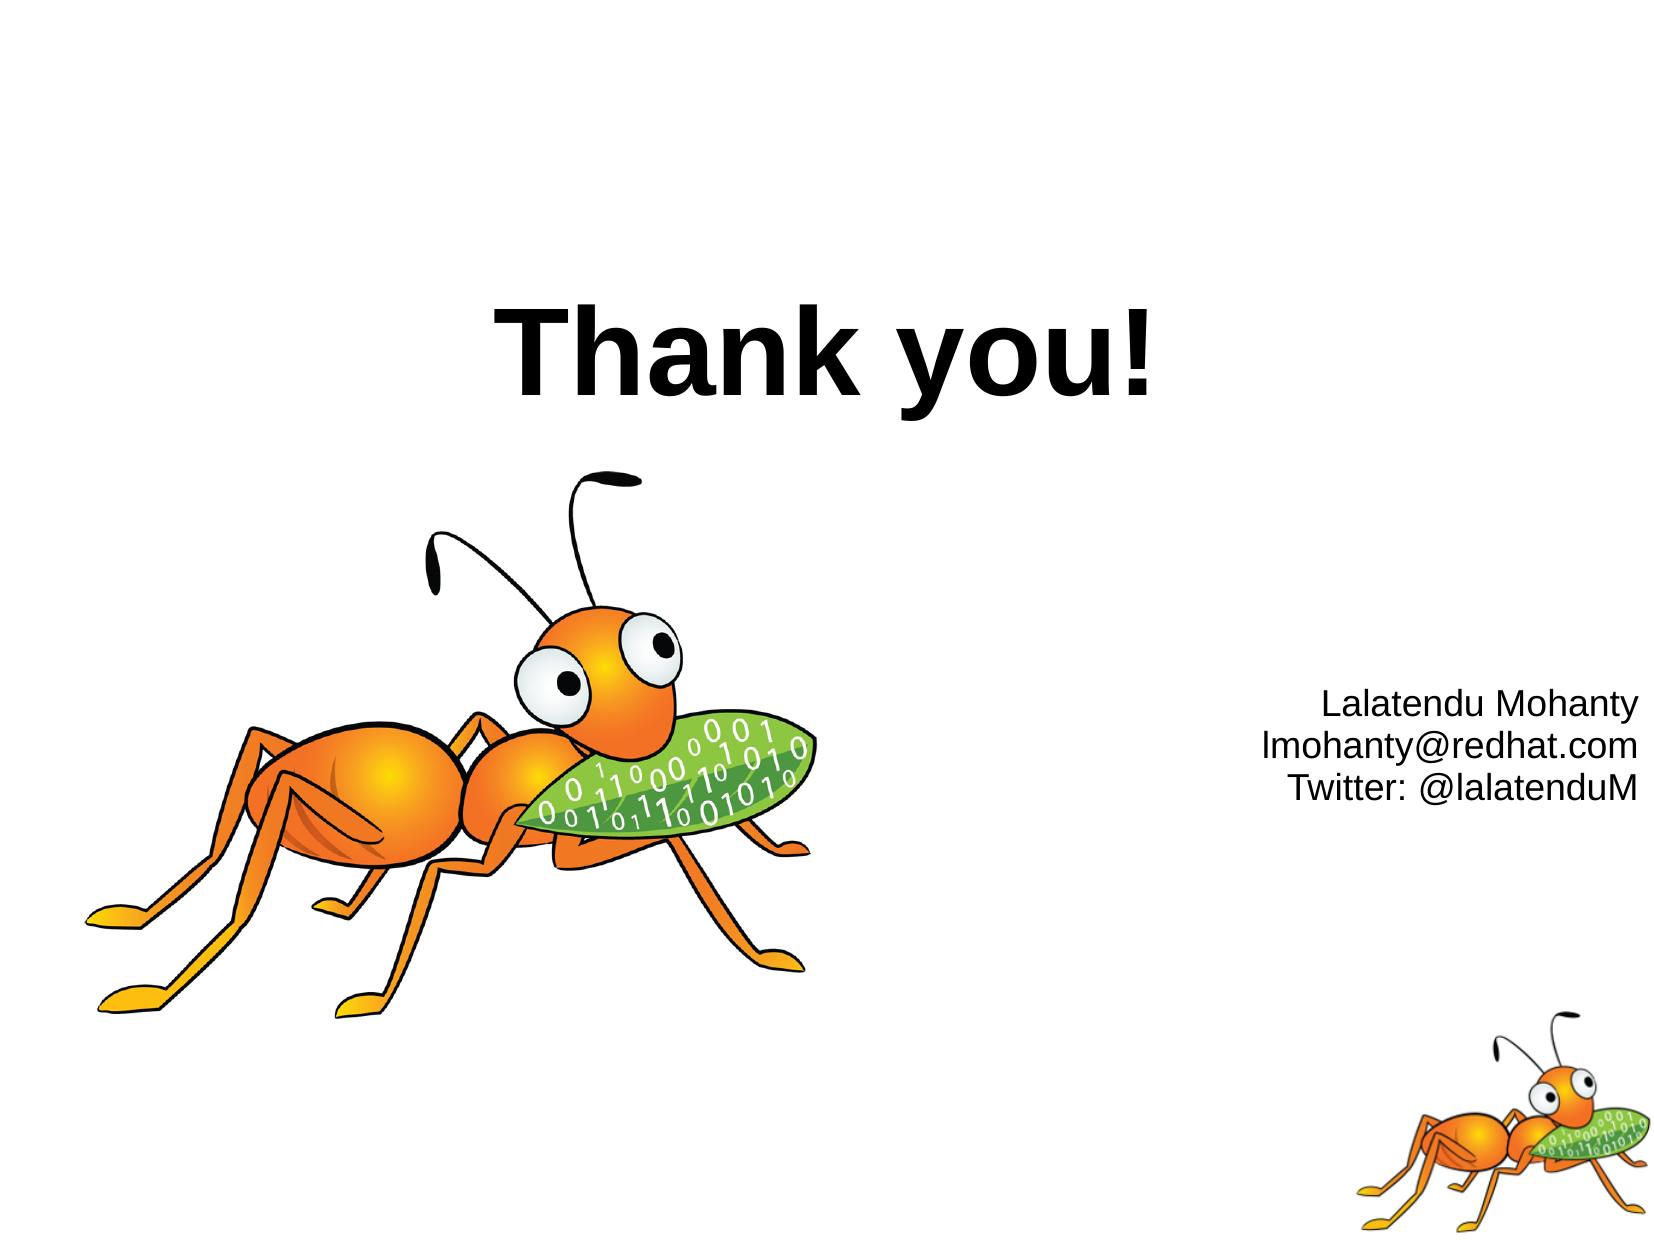

# Thank you!
Lalatendu Mohanty
lmohanty@redhat.com
Twitter: @lalatenduM